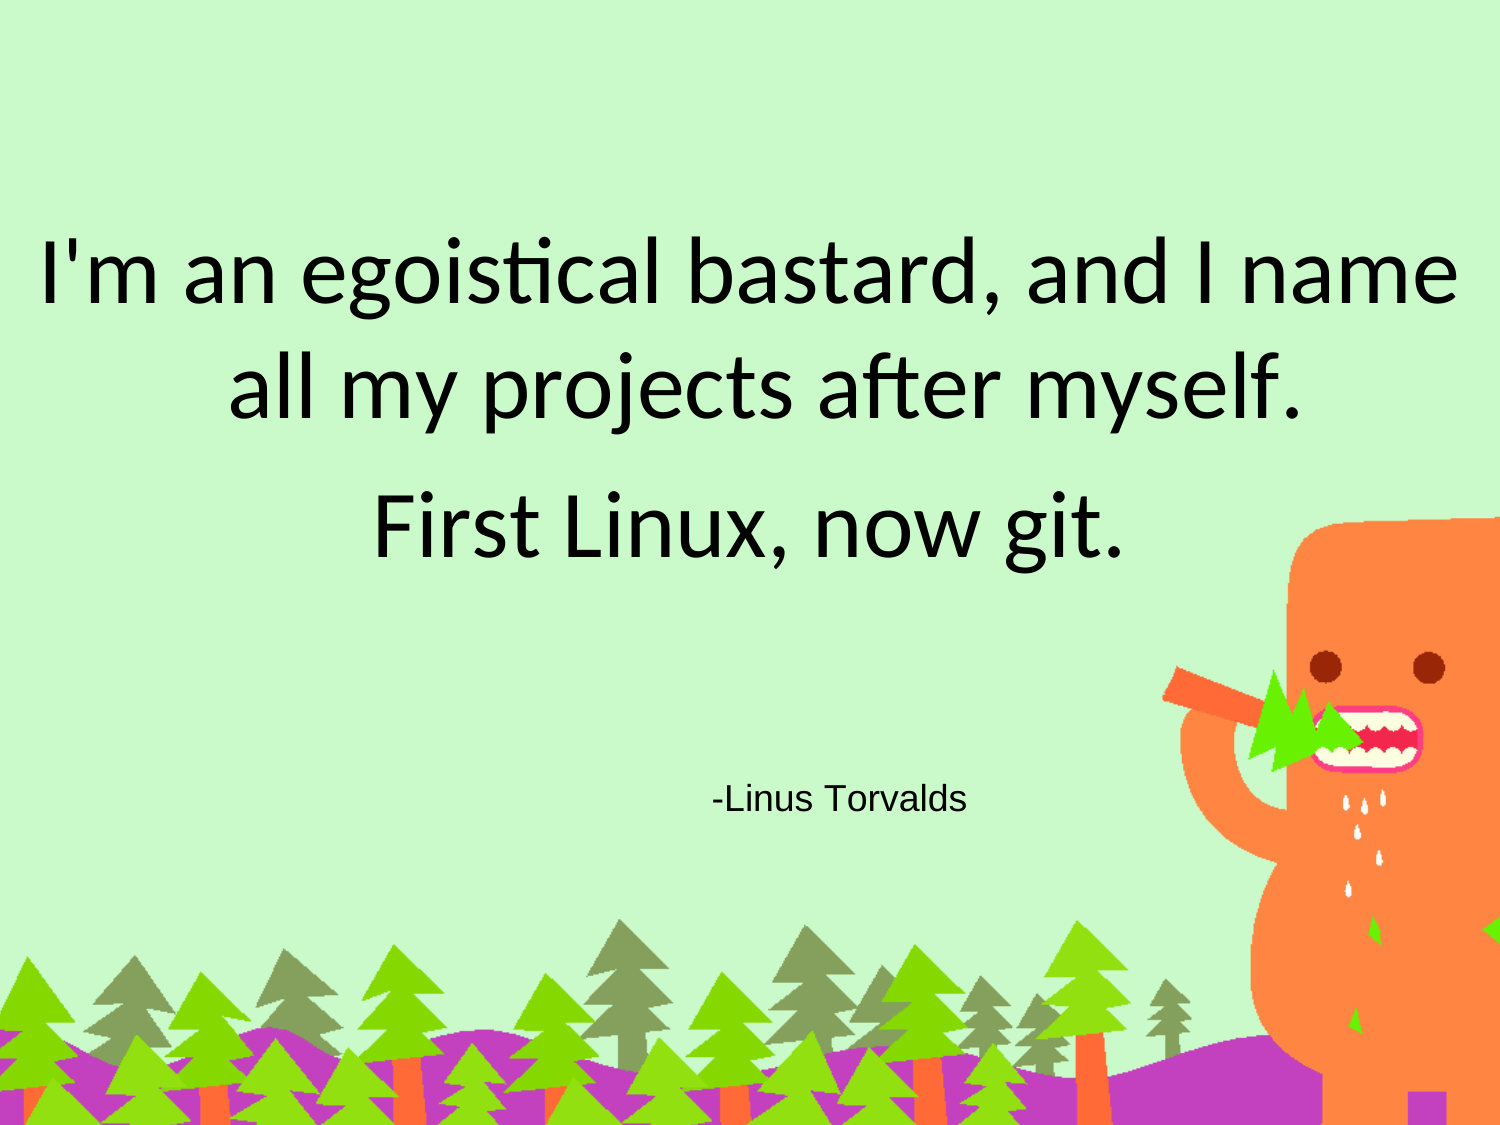

I'm an egoistical bastard, and I name all my projects after myself.
First Linux, now git.
-Linus Torvalds